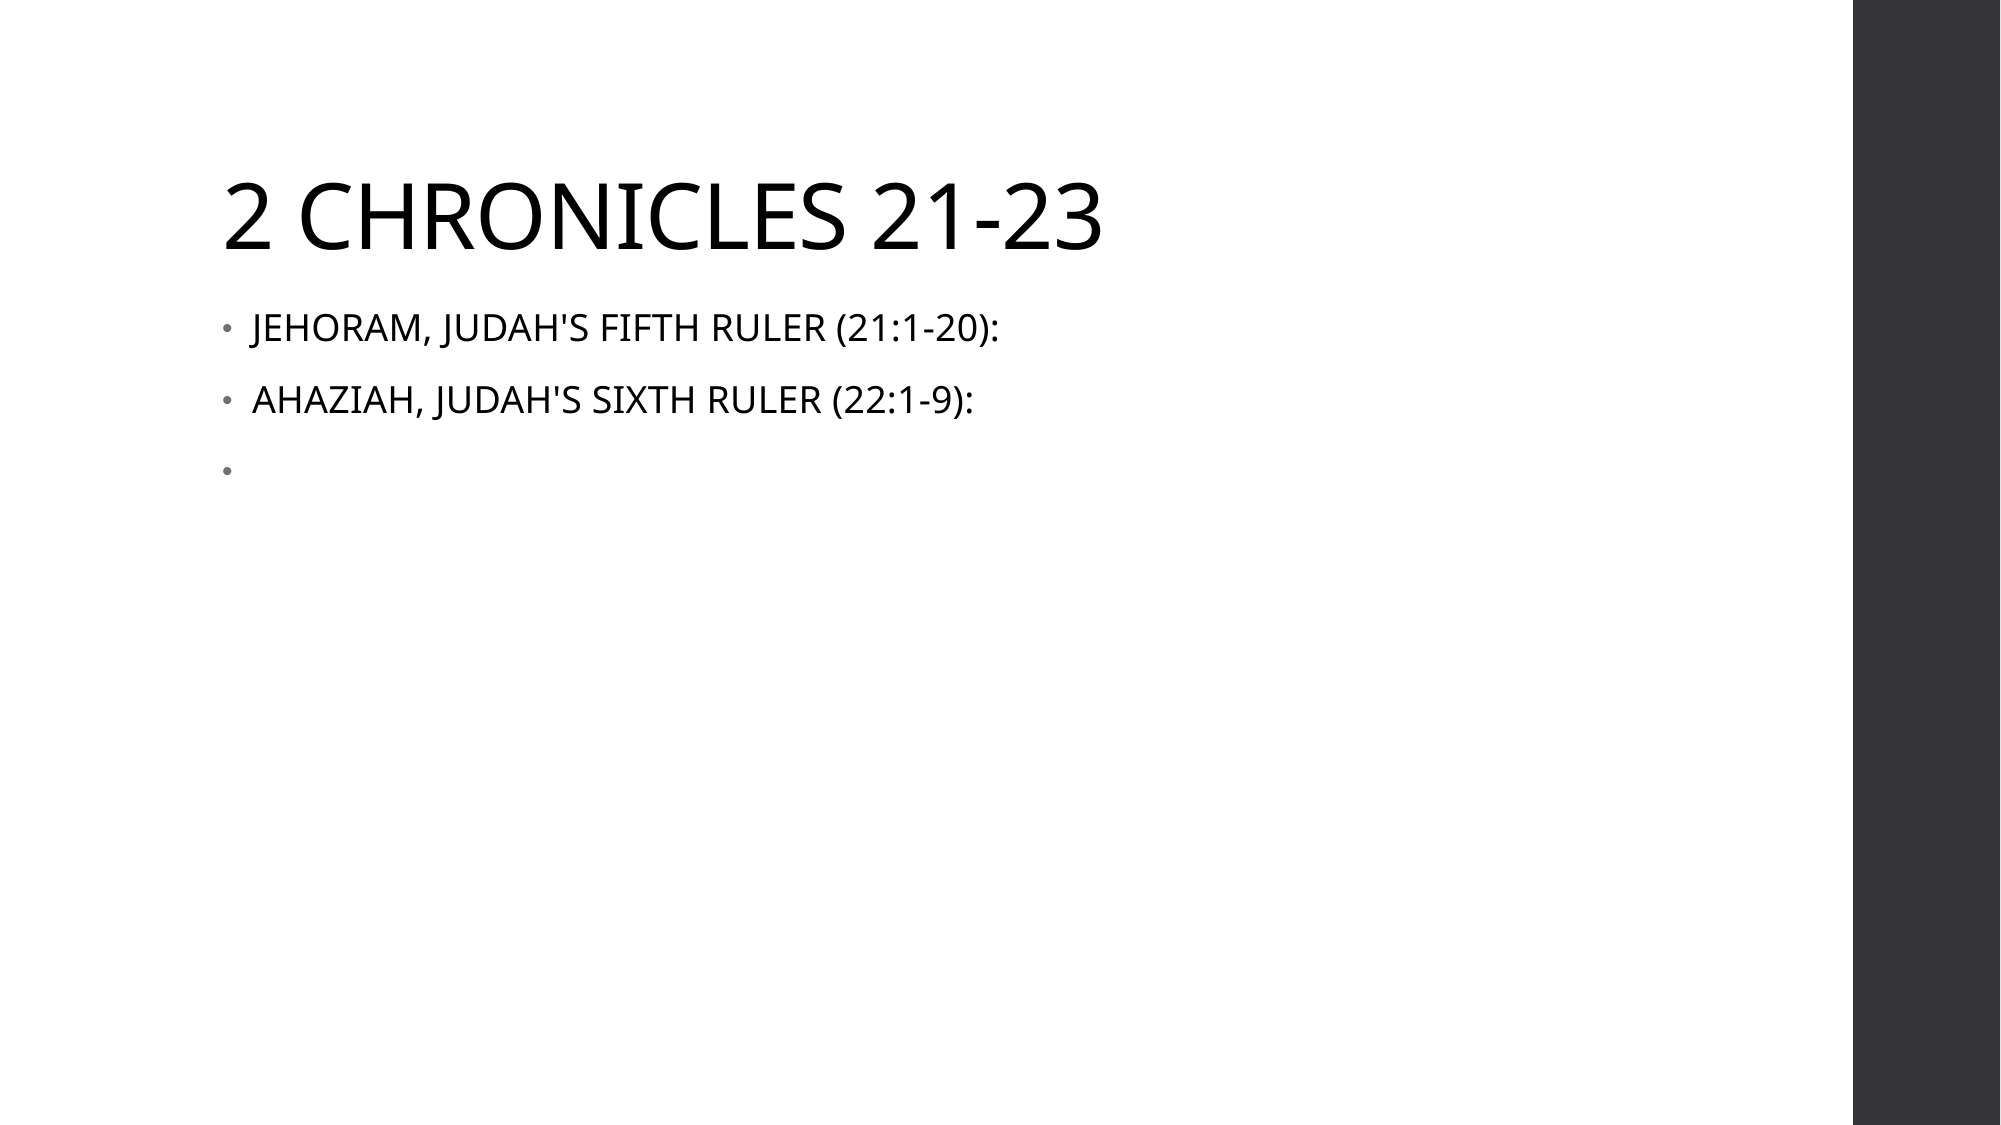

# 2 CHRONICLES 21-23
JEHORAM, JUDAH'S FIFTH RULER (21:1-20):
AHAZIAH, JUDAH'S SIXTH RULER (22:1-9):